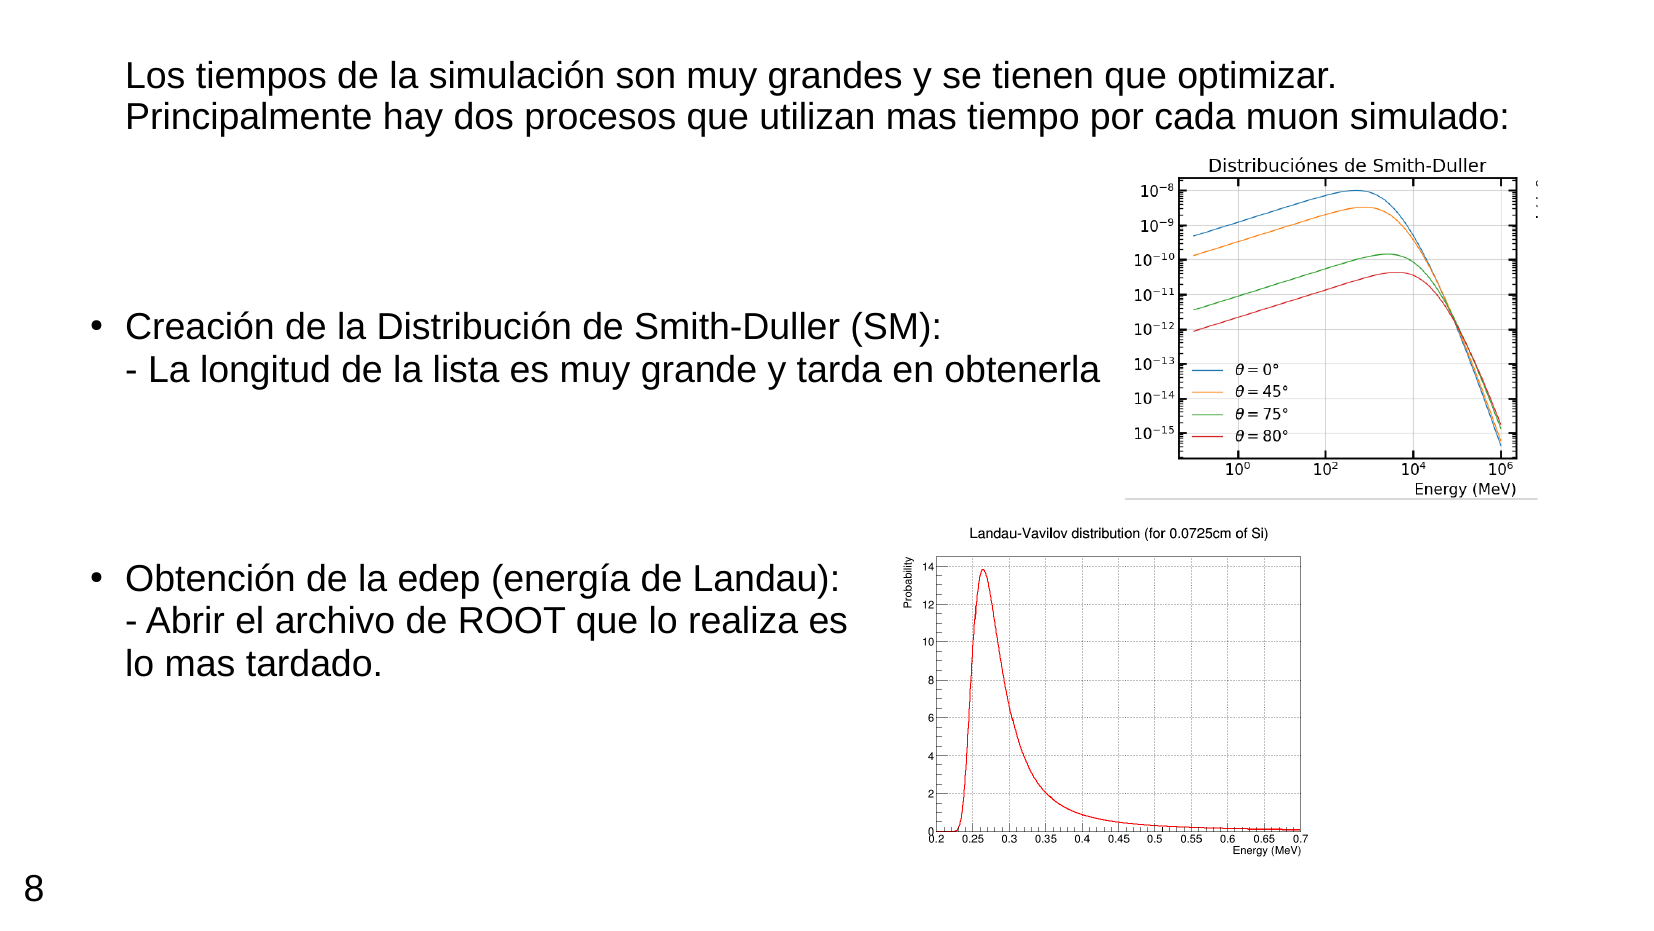

Los tiempos de la simulación son muy grandes y se tienen que optimizar. Principalmente hay dos procesos que utilizan mas tiempo por cada muon simulado:
Creación de la Distribución de Smith-Duller (SM):
- La longitud de la lista es muy grande y tarda en obtenerla
Obtención de la edep (energía de Landau):
- Abrir el archivo de ROOT que lo realiza es
lo mas tardado.